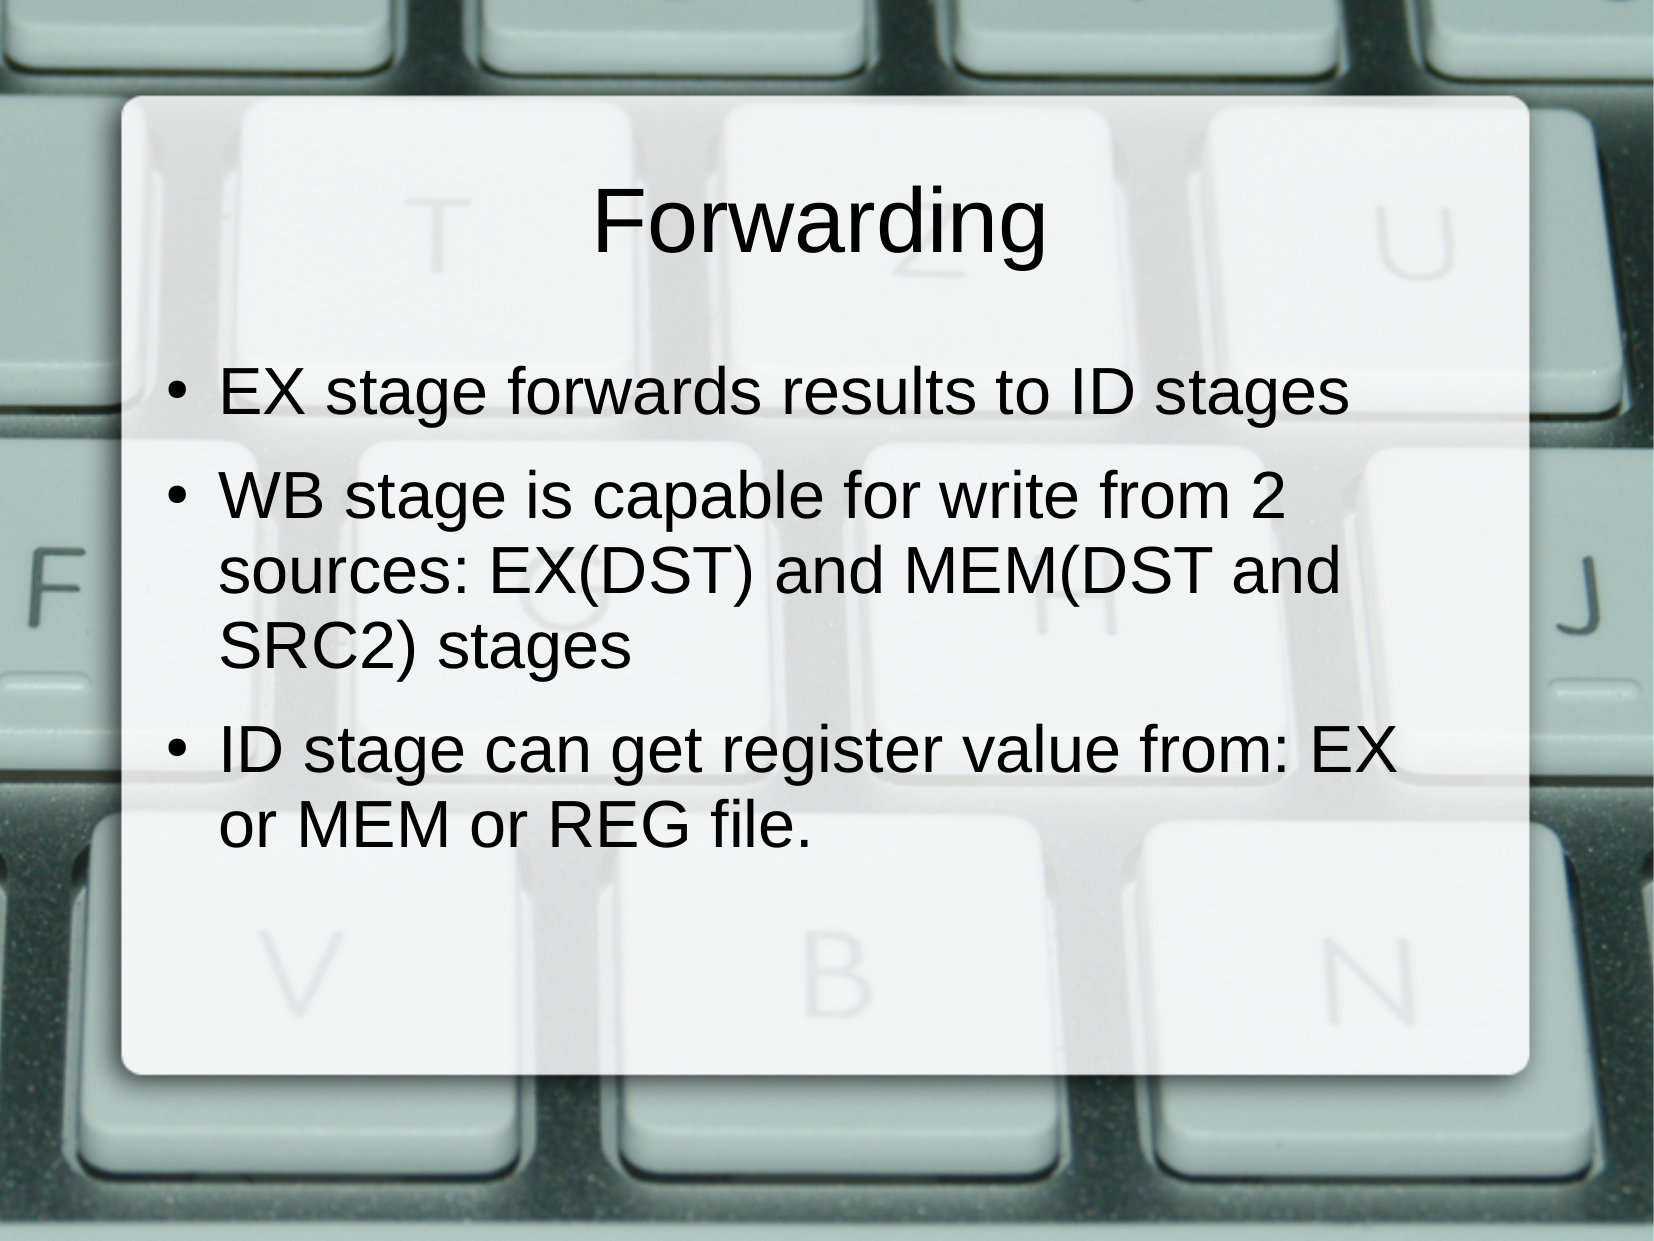

# Forwarding
EX stage forwards results to ID stages
WB stage is capable for write from 2 sources: EX(DST) and MEM(DST and SRC2) stages
ID stage can get register value from: EX or MEM or REG file.